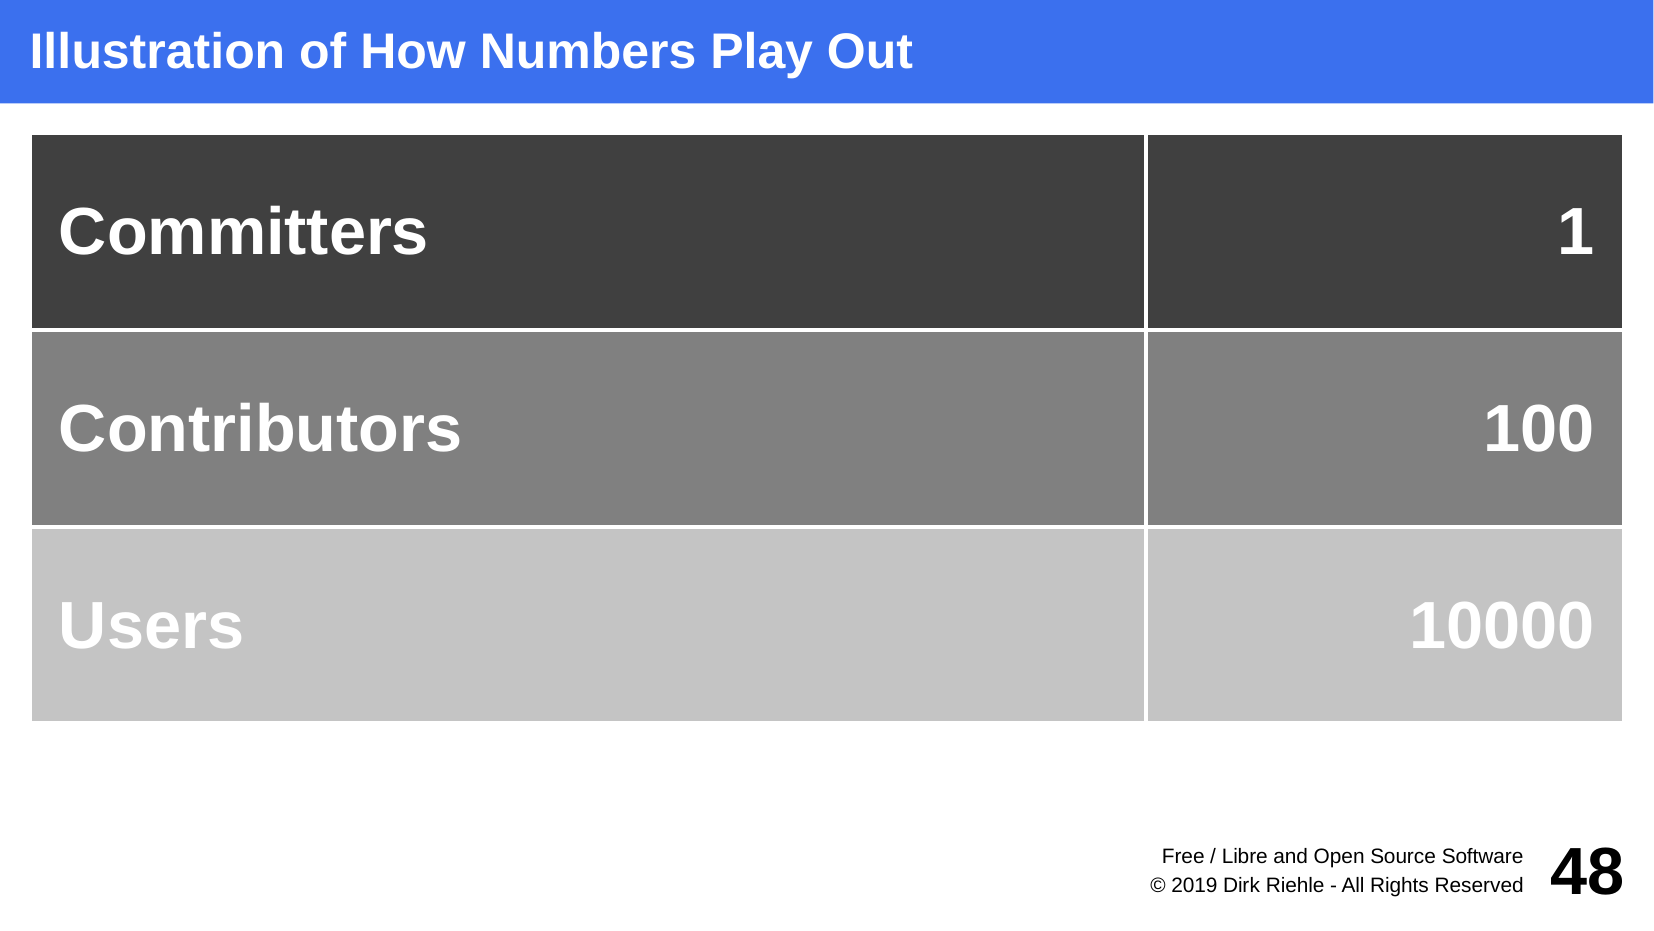

# Illustration of How Numbers Play Out
| Committers | 1 |
| --- | --- |
| Contributors | 100 |
| Users | 10000 |
Free / Libre and Open Source Software
48
© 2019 Dirk Riehle - All Rights Reserved